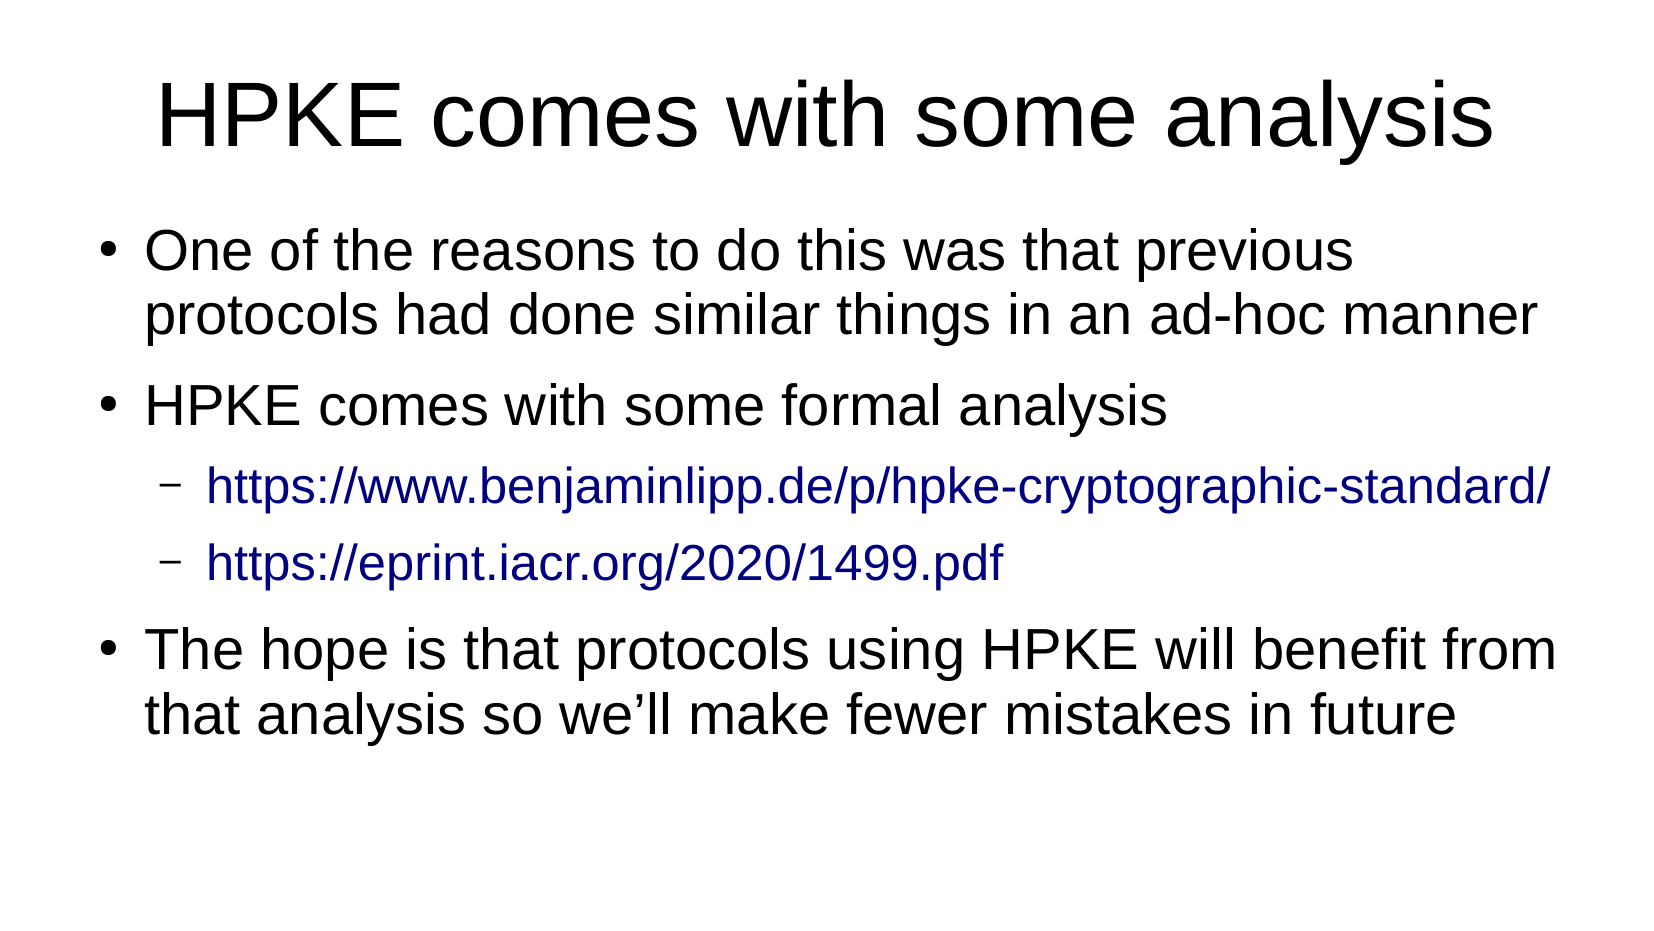

# HPKE comes with some analysis
One of the reasons to do this was that previous protocols had done similar things in an ad-hoc manner
HPKE comes with some formal analysis
https://www.benjaminlipp.de/p/hpke-cryptographic-standard/
https://eprint.iacr.org/2020/1499.pdf
The hope is that protocols using HPKE will benefit from that analysis so we’ll make fewer mistakes in future